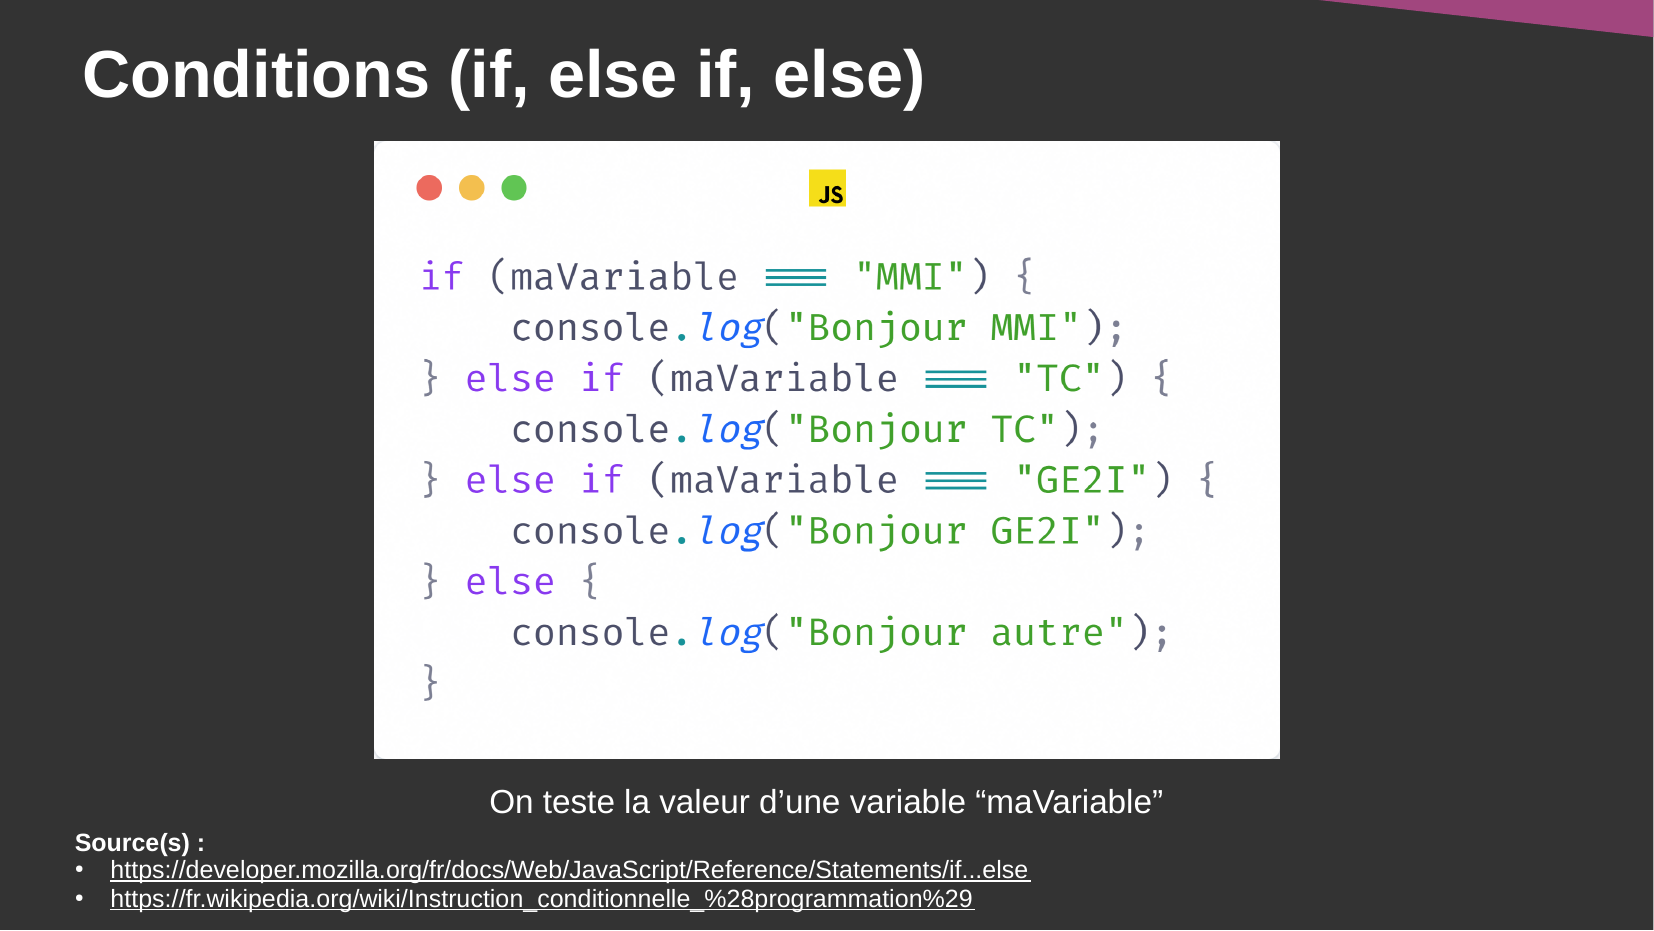

# Conditions (if, else if, else)
On teste la valeur d’une variable “maVariable”
Source(s) :
https://developer.mozilla.org/fr/docs/Web/JavaScript/Reference/Statements/if...else
https://fr.wikipedia.org/wiki/Instruction_conditionnelle_%28programmation%29